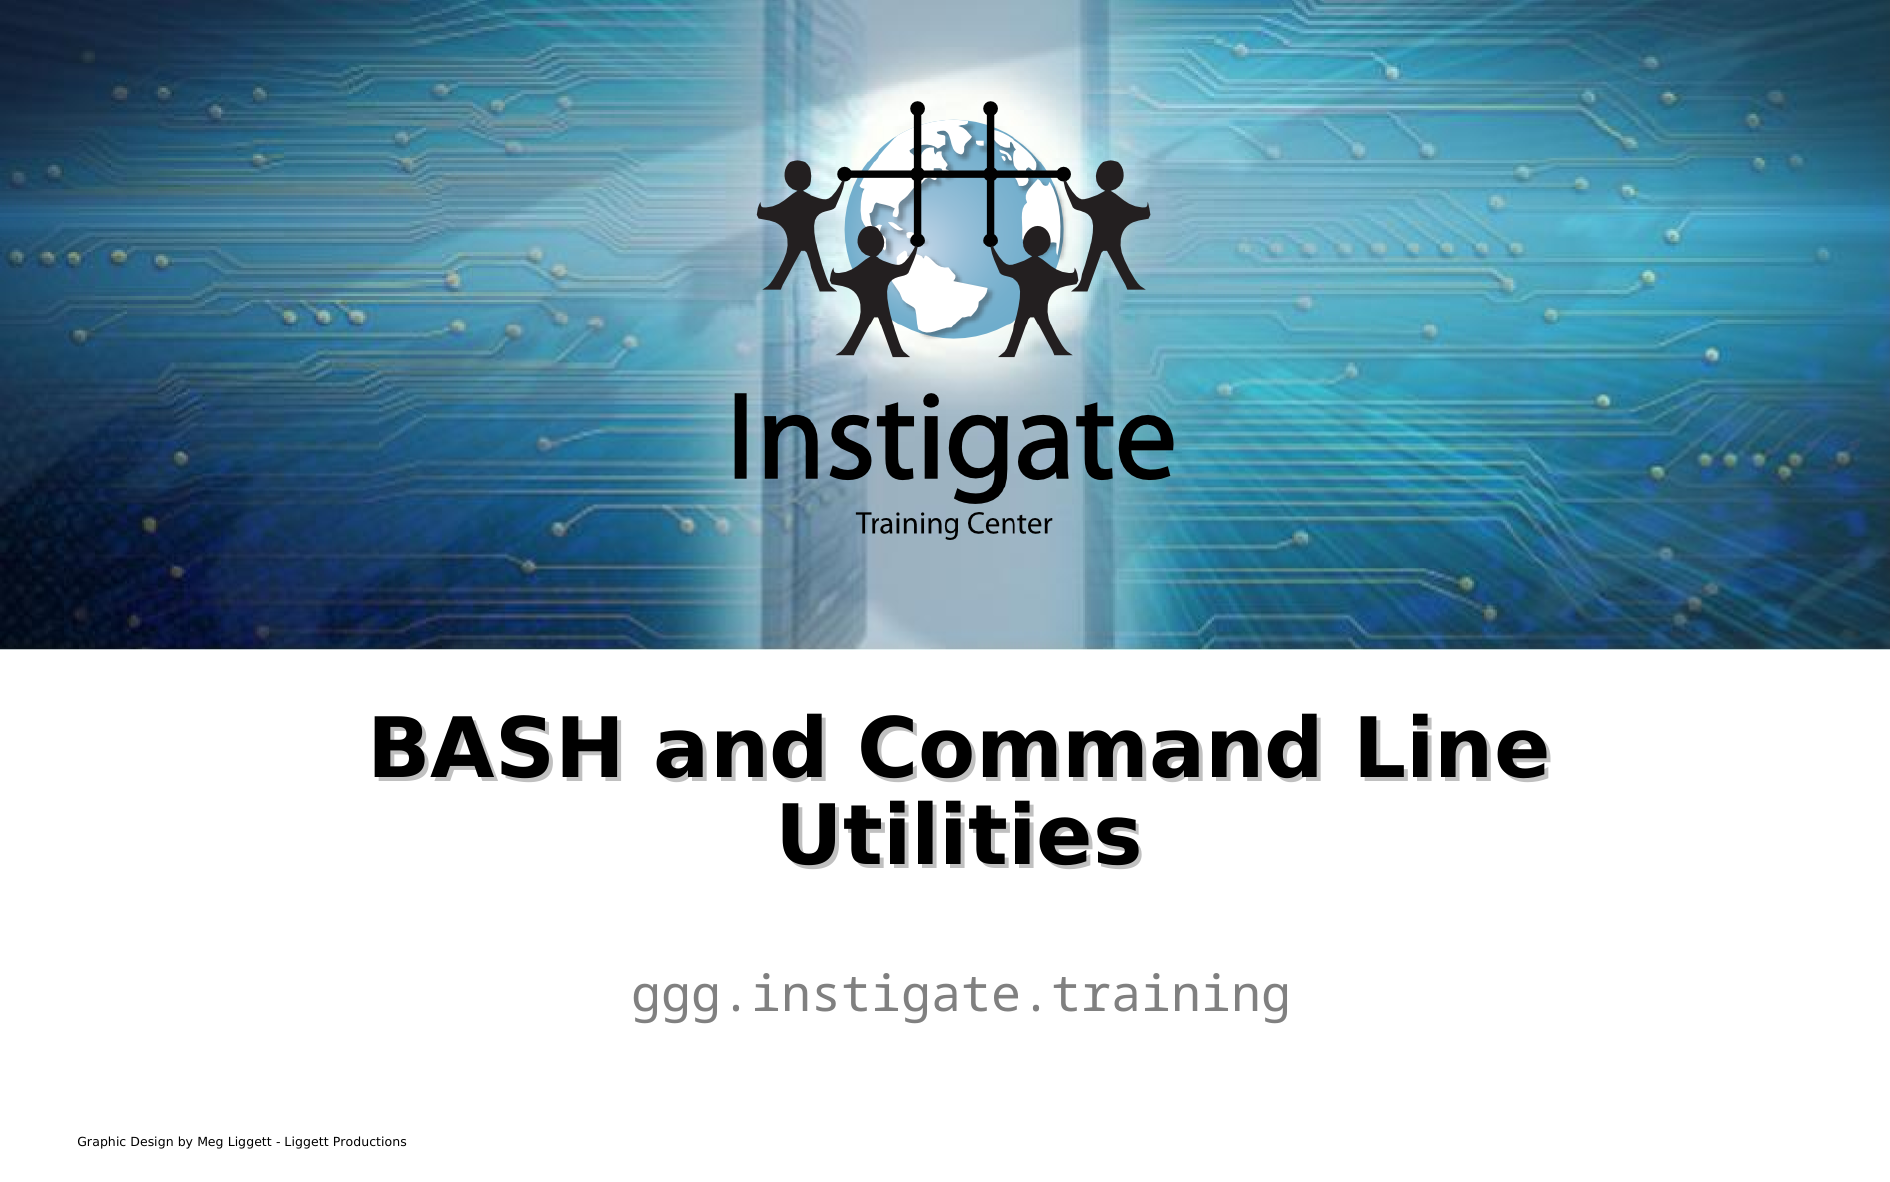

BASH and Command Line Utilities
# ggg.instigate.training